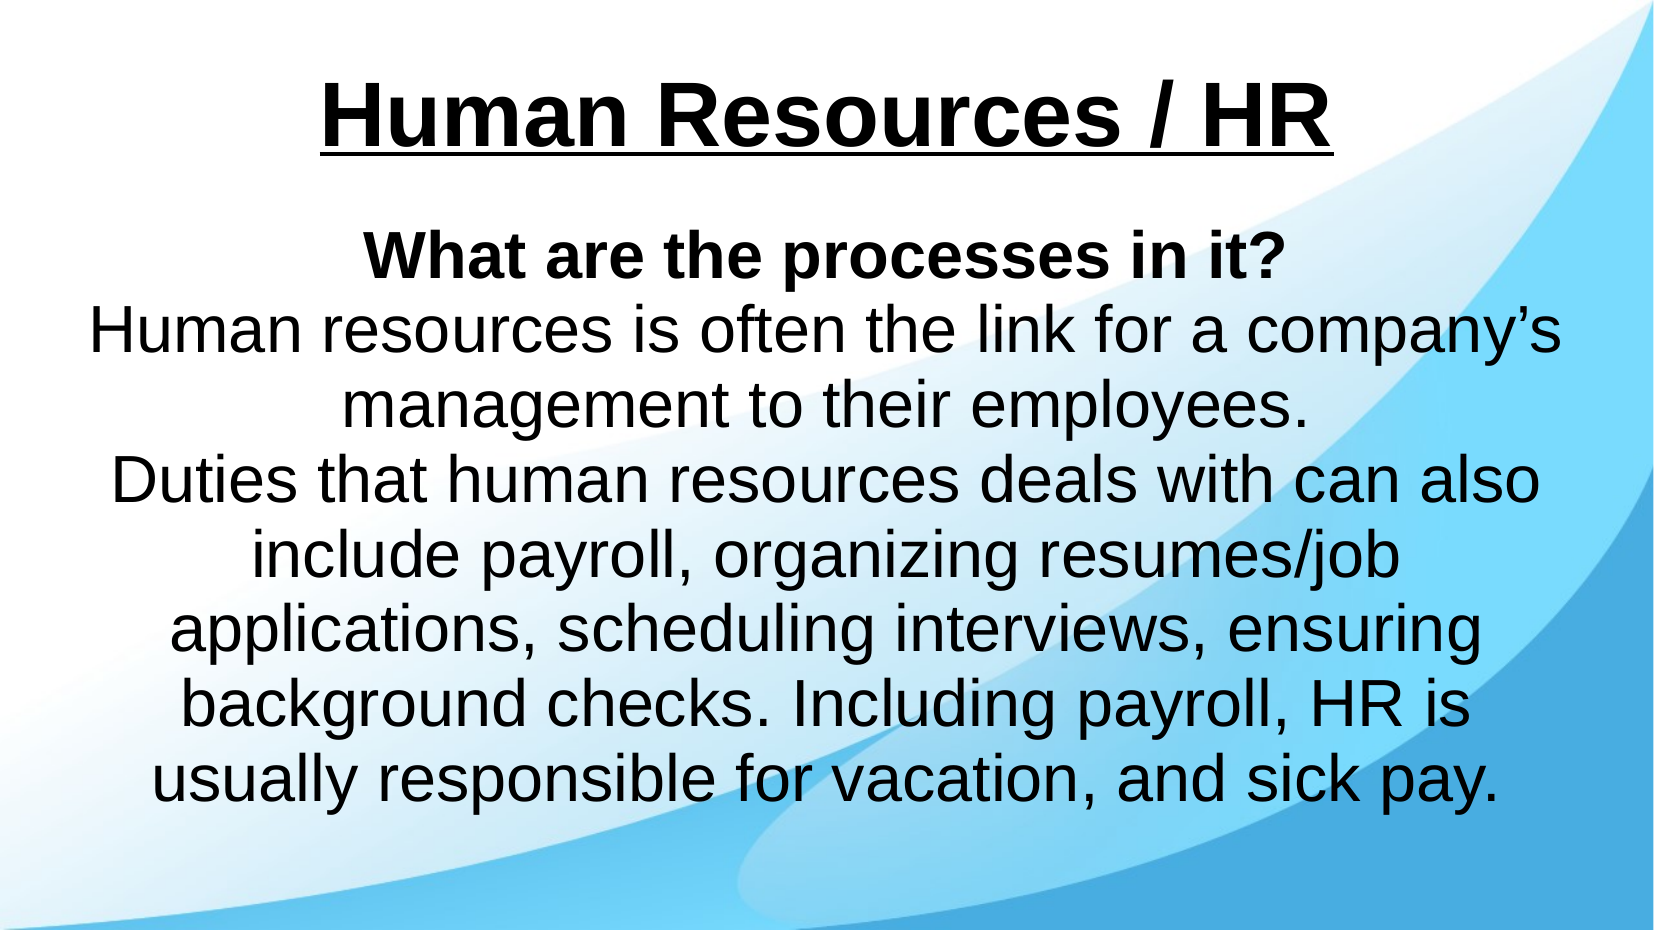

# Human Resources / HR
What are the processes in it?
Human resources is often the link for a company’s management to their employees.
Duties that human resources deals with can also include payroll, organizing resumes/job applications, scheduling interviews, ensuring background checks. Including payroll, HR is usually responsible for vacation, and sick pay.